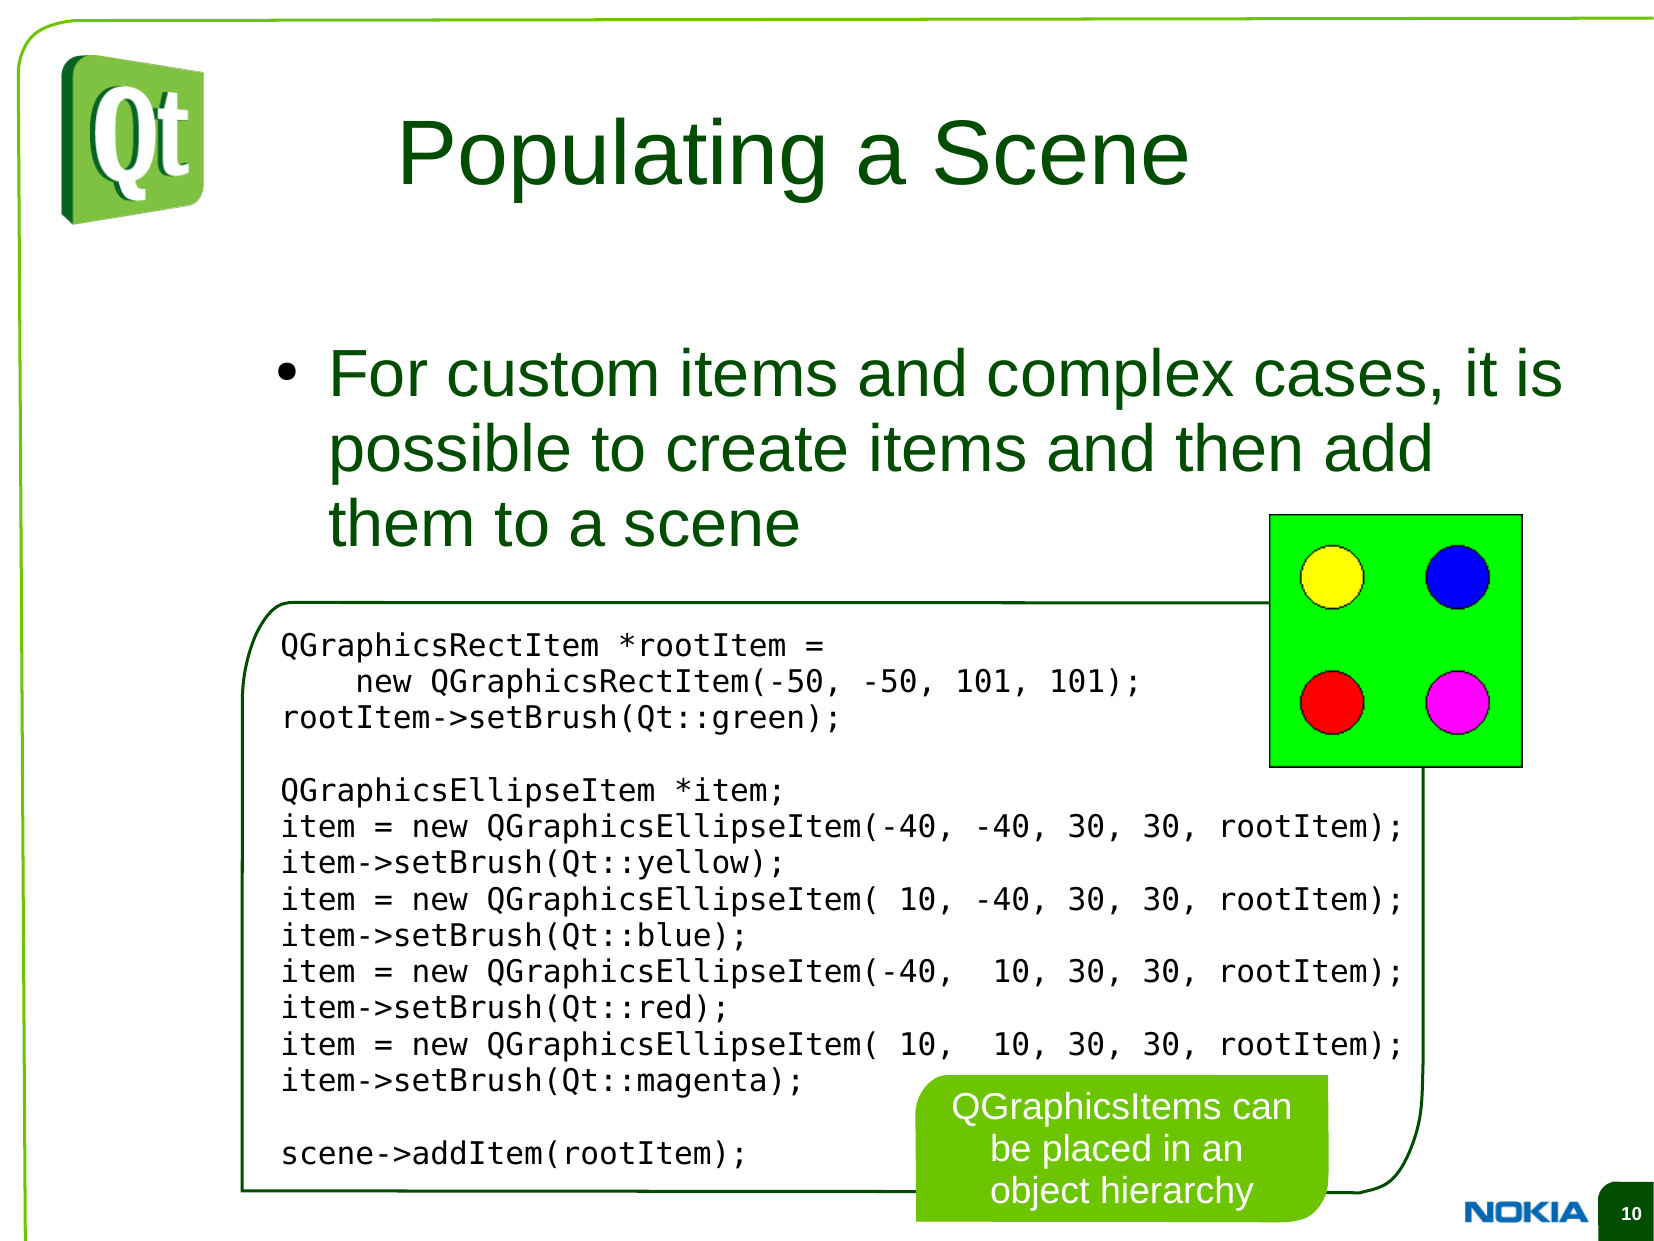

# Populating a Scene
For custom items and complex cases, it is possible to create items and then add them to a scene
QGraphicsRectItem *rootItem =
 new QGraphicsRectItem(-50, -50, 101, 101);
rootItem->setBrush(Qt::green);
QGraphicsEllipseItem *item;
item = new QGraphicsEllipseItem(-40, -40, 30, 30, rootItem);
item->setBrush(Qt::yellow);
item = new QGraphicsEllipseItem( 10, -40, 30, 30, rootItem);
item->setBrush(Qt::blue);
item = new QGraphicsEllipseItem(-40, 10, 30, 30, rootItem);
item->setBrush(Qt::red);
item = new QGraphicsEllipseItem( 10, 10, 30, 30, rootItem);
item->setBrush(Qt::magenta);
scene->addItem(rootItem);
QGraphicsItems can
be placed in an
object hierarchy